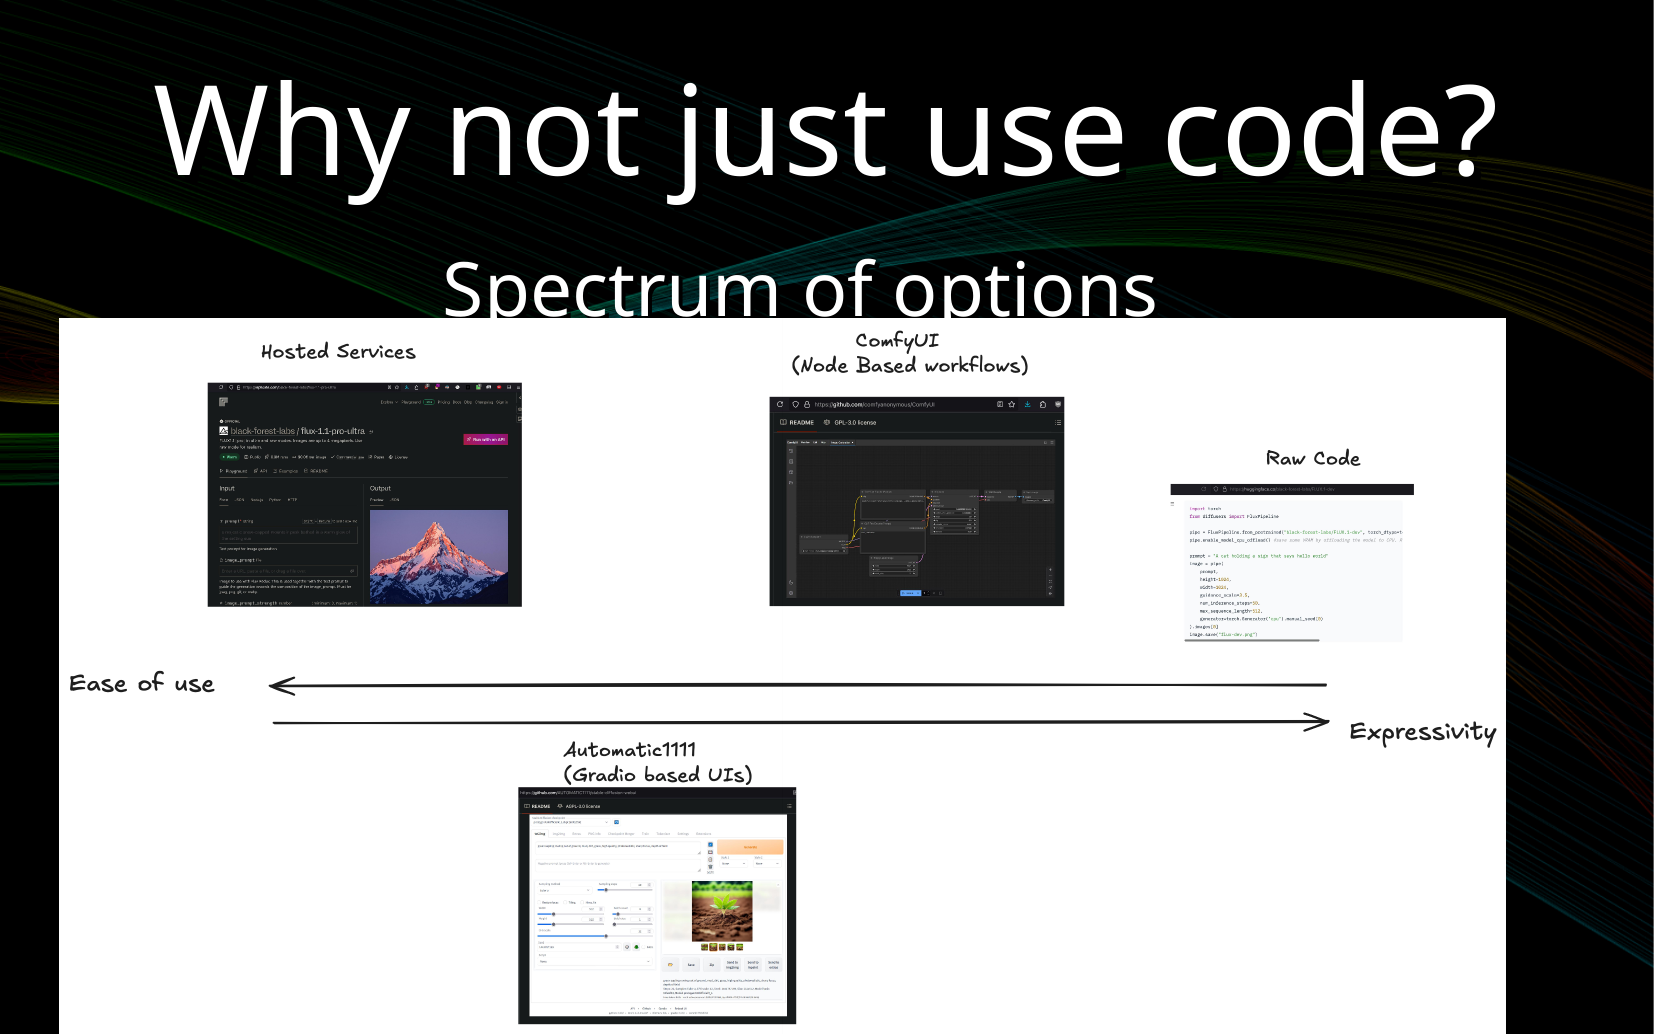

# Why not just use code?
Spectrum of options